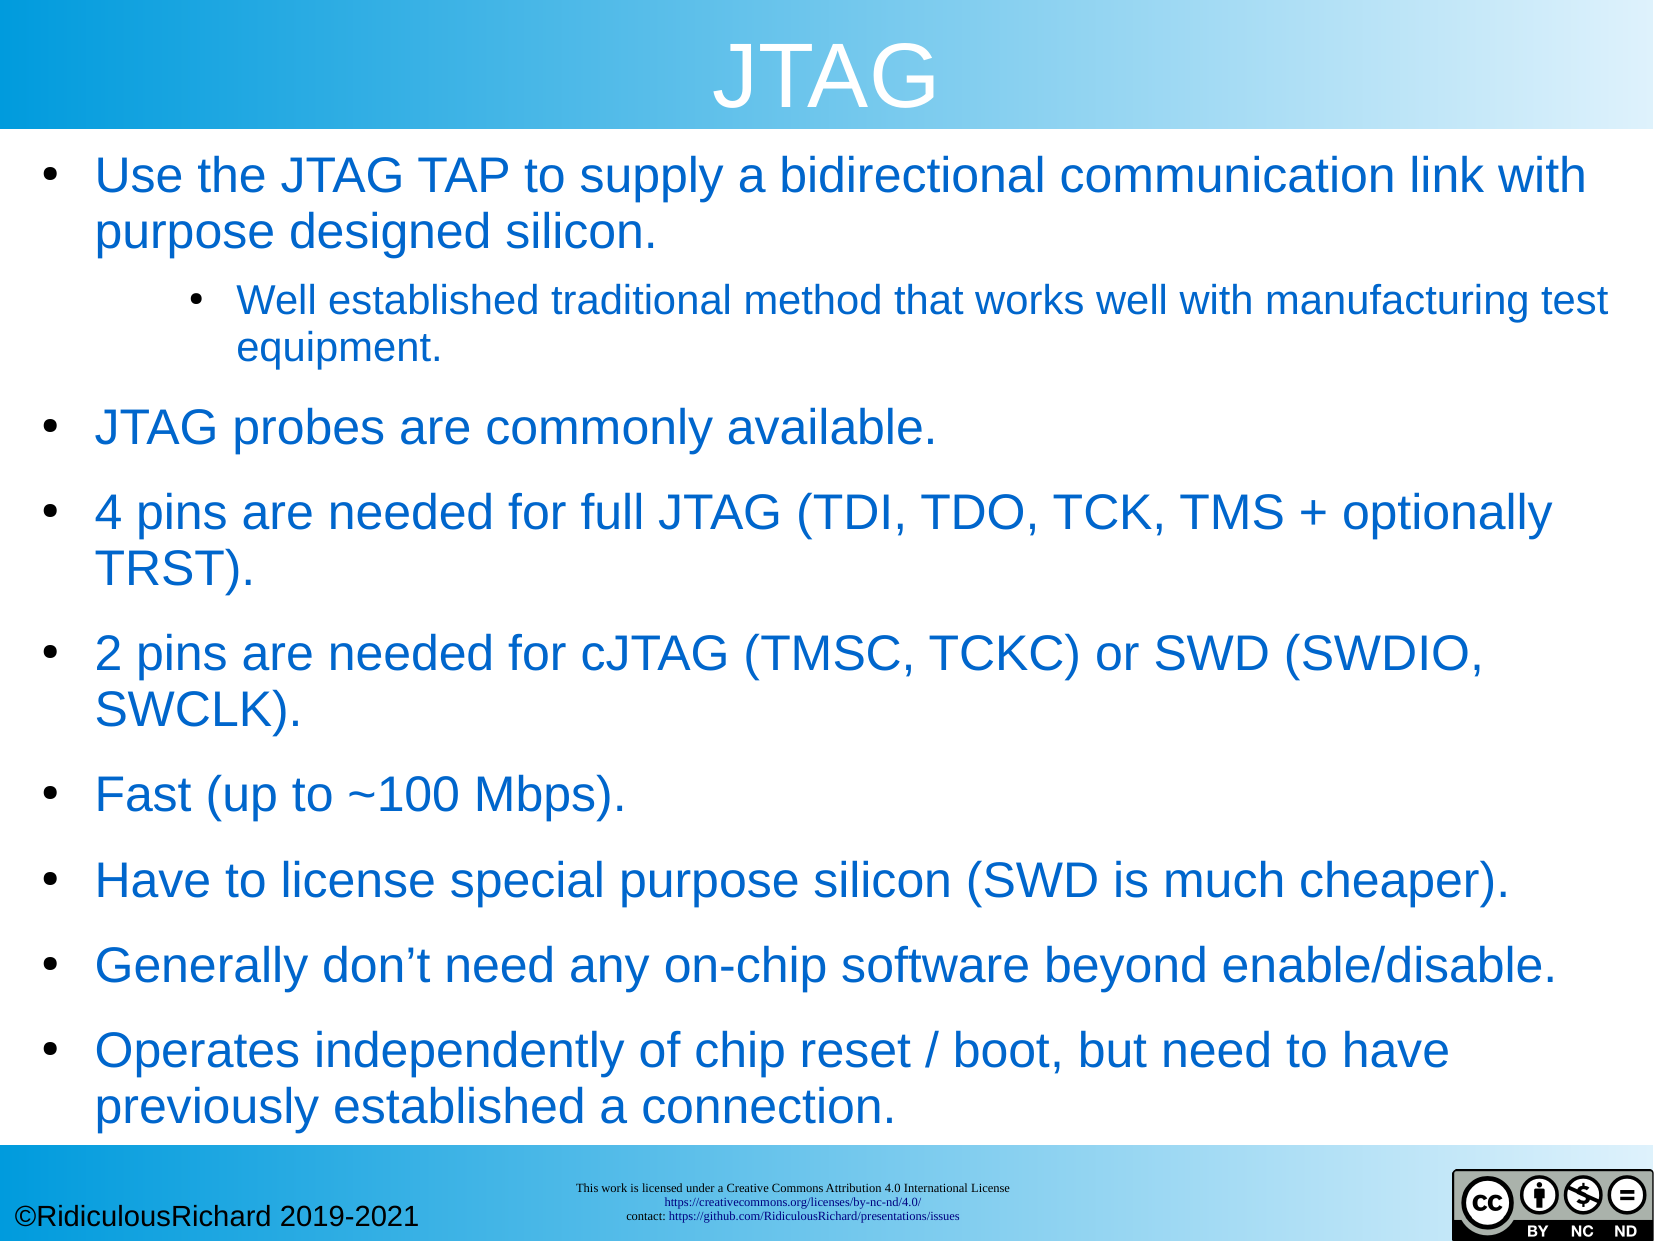

# JTAG
Use the JTAG TAP to supply a bidirectional communication link with purpose designed silicon.
Well established traditional method that works well with manufacturing test equipment.
JTAG probes are commonly available.
4 pins are needed for full JTAG (TDI, TDO, TCK, TMS + optionally TRST).
2 pins are needed for cJTAG (TMSC, TCKC) or SWD (SWDIO, SWCLK).
Fast (up to ~100 Mbps).
Have to license special purpose silicon (SWD is much cheaper).
Generally don’t need any on-chip software beyond enable/disable.
Operates independently of chip reset / boot, but need to have previously established a connection.